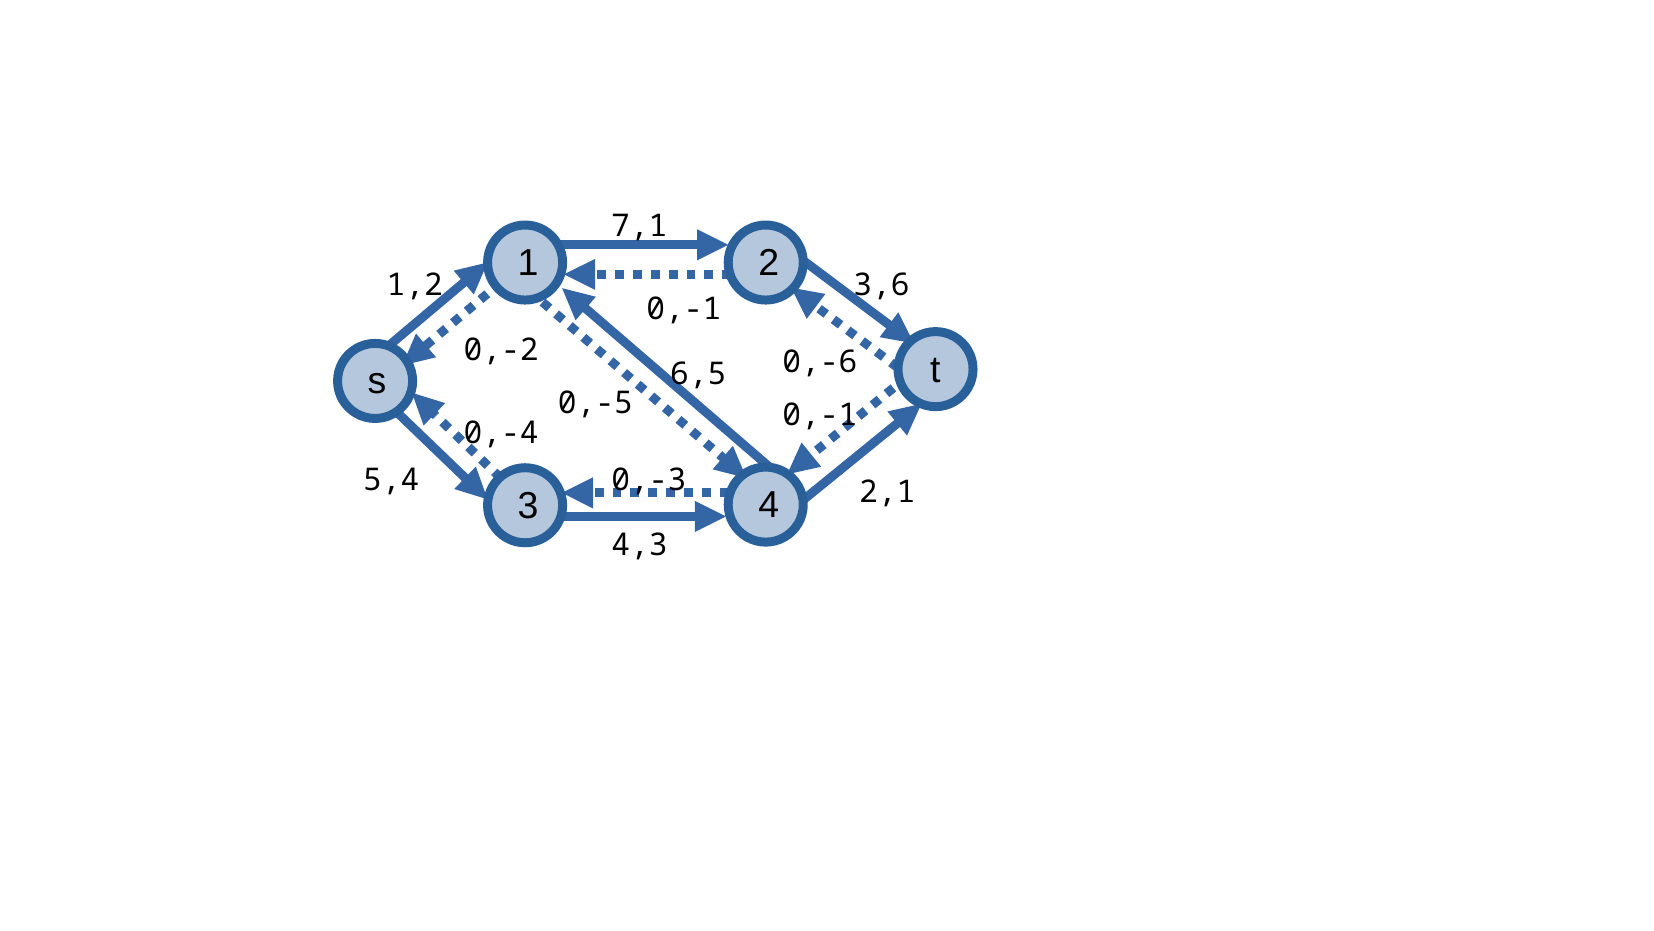

7,1
1
2
1,2
3,6
0,-1
0,-2
t
0,-6
6,5
s
0,-5
0,-1
0,-4
0,-3
5,4
2,1
4
3
4,3